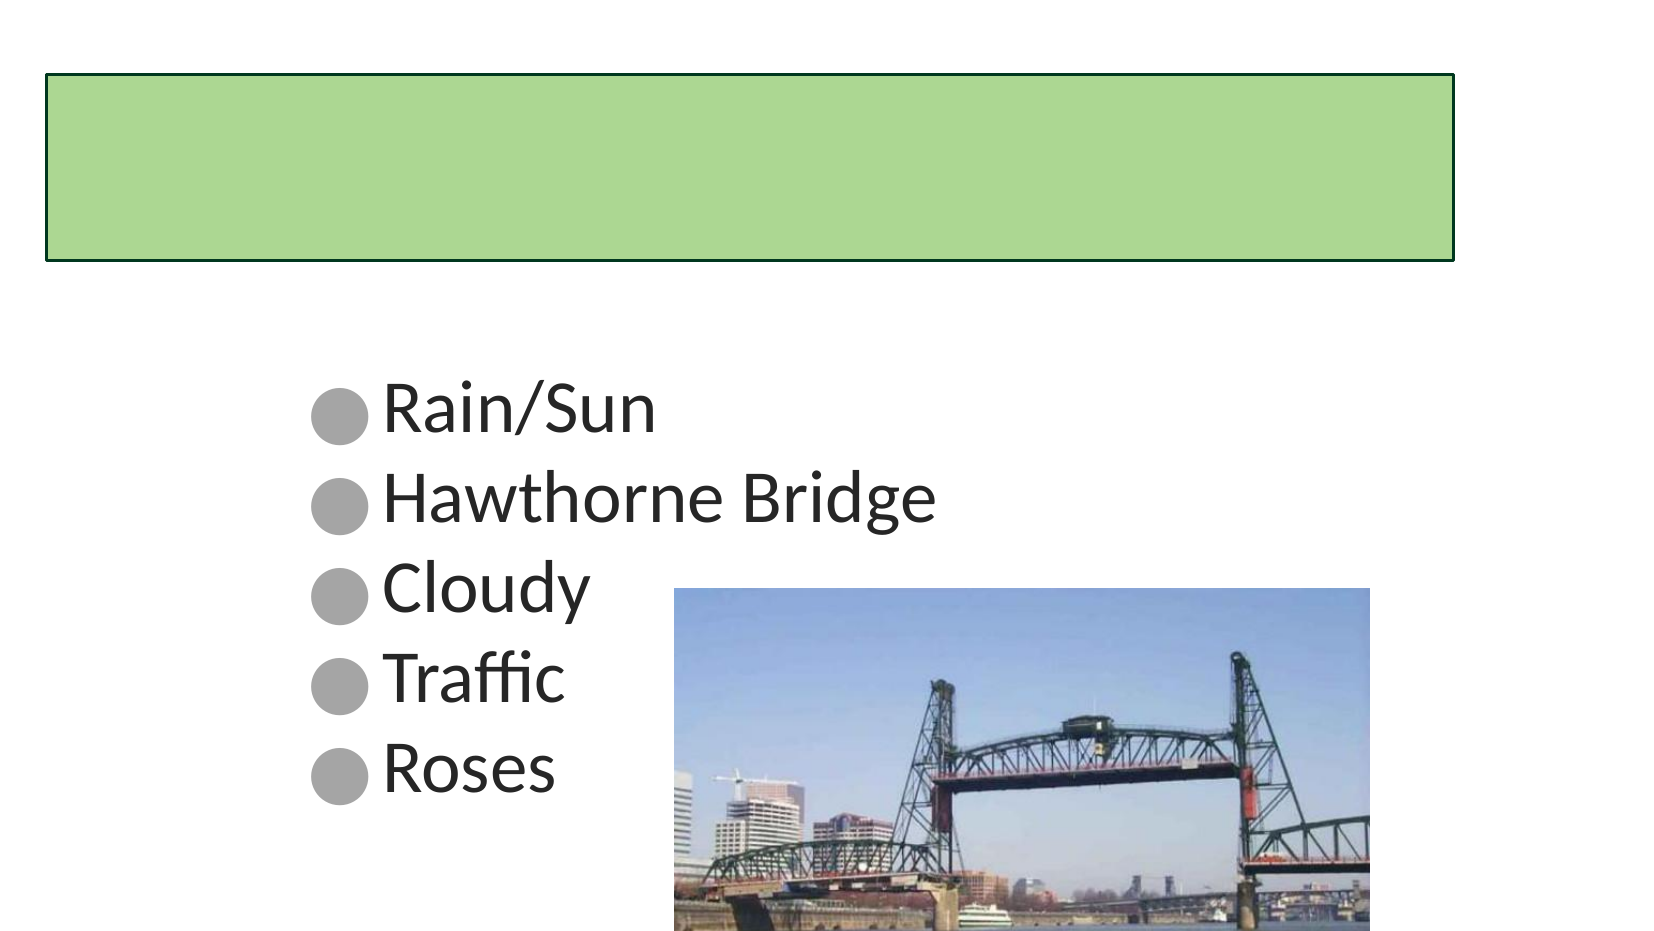

# Rain/Sun
Hawthorne Bridge
Cloudy
Traffic
Roses